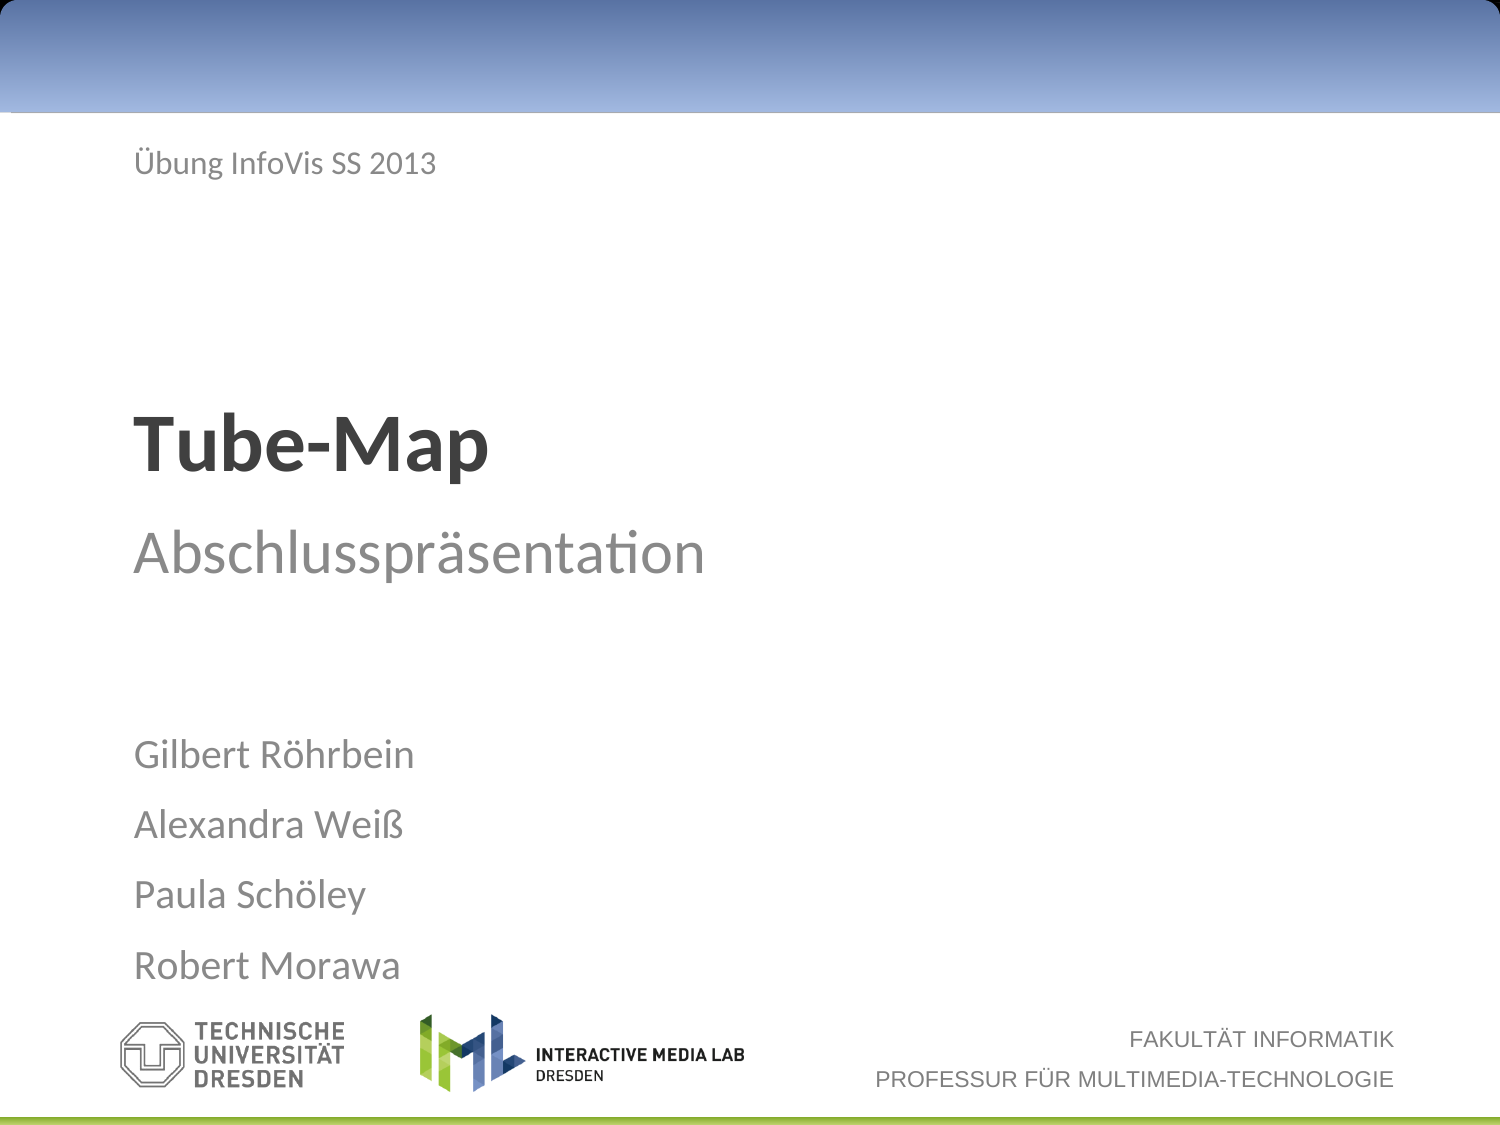

Übung InfoVis SS 2013
Tube-Map
Abschlusspräsentation
Gilbert Röhrbein
Alexandra Weiß
Paula Schöley
Robert Morawa